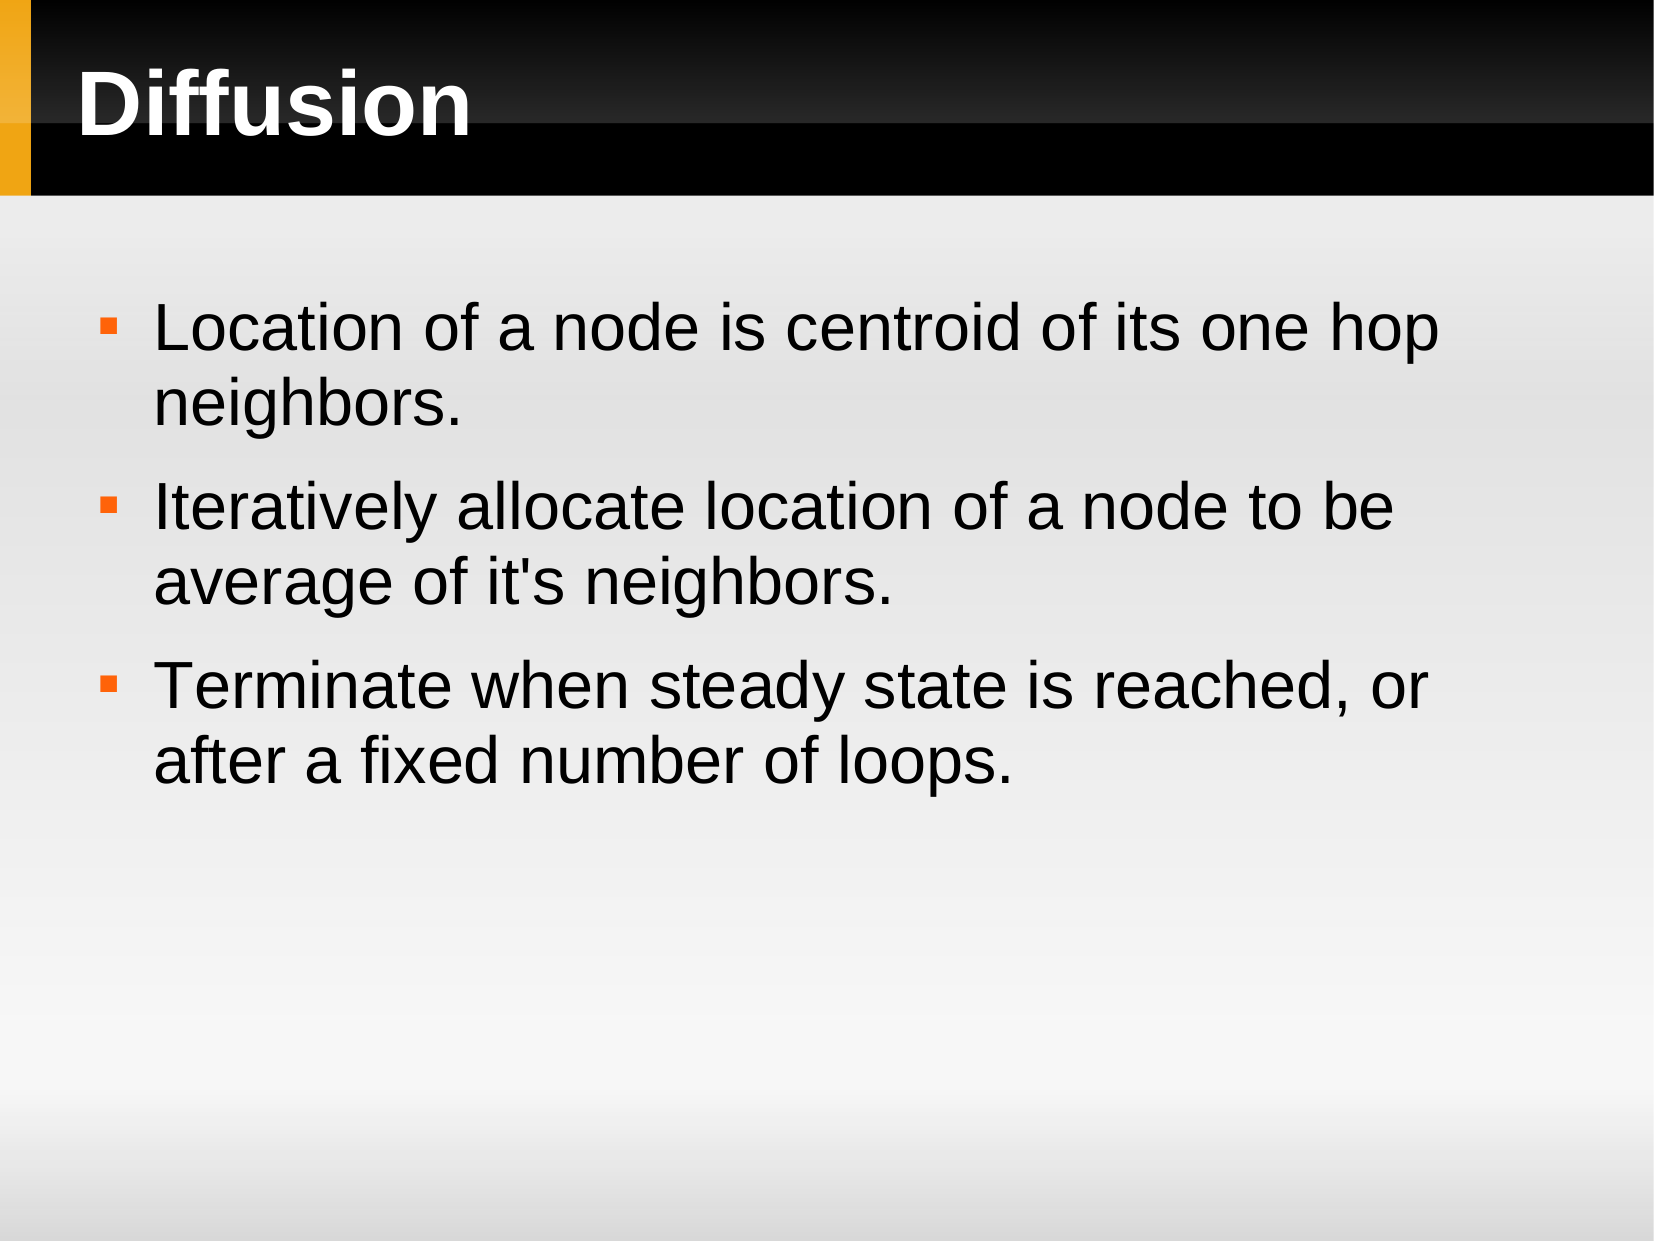

# Diffusion
Location of a node is centroid of its one hop neighbors.
Iteratively allocate location of a node to be average of it's neighbors.
Terminate when steady state is reached, or after a fixed number of loops.